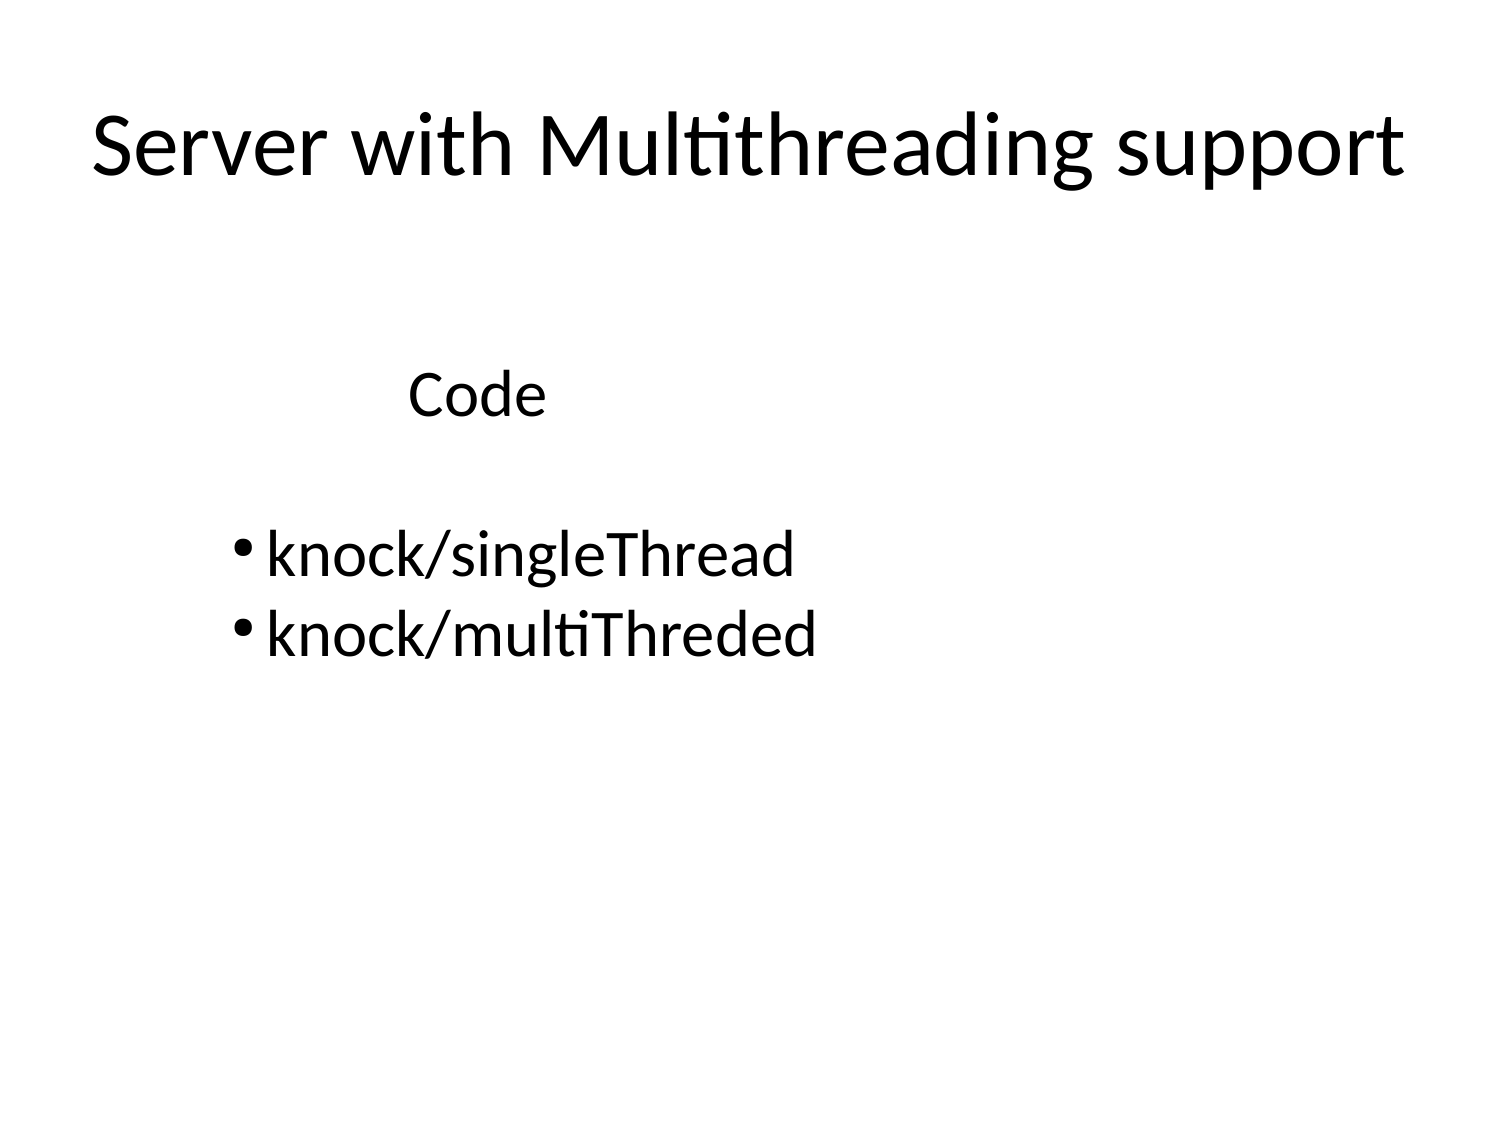

Server with Multithreading support
Code
knock/singleThread
knock/multiThreded